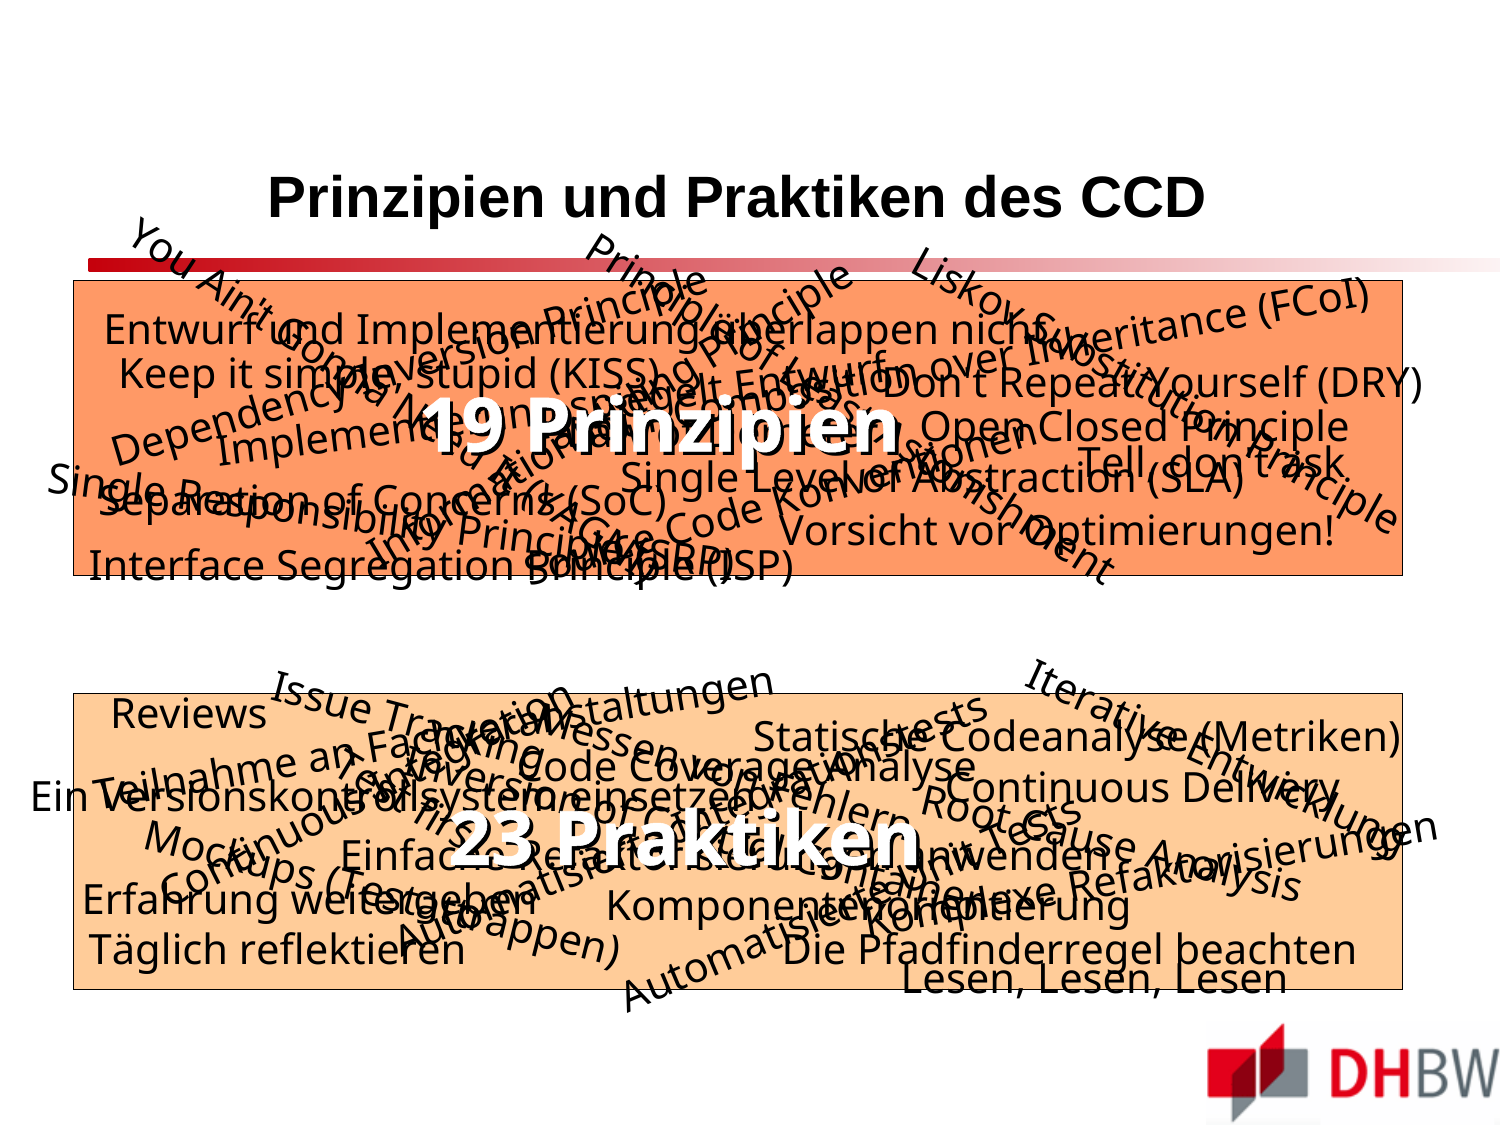

# Prinzipien und Praktiken des CCD
Entwurf und Implementierung überlappen nicht
Favour Composition over Inheritance (FCoI)
Dependency Inversion Principle
Keep it simple, stupid (KISS)
Don't Repeat Yourself (DRY)
Liskov Substitution Principle
19 Prinzipien
Implementierung spiegelt Entwurf
Information Hiding Principle
You Ain't Gonna Need It (YAGNI)
Principle of Least Astonishment
Open Closed Principle
Law of Demeter
Tell, don't ask
Single Level of Abstraction (SLA)
Source Code Konventionen
Separation of Concerns (SoC)
Single Responsibility Principle (SRP)
Vorsicht vor Optimierungen!
Interface Segregation Principle (ISP)
Reviews
Issue Tracking
Teilnahme an Fachveranstaltungen
Statische Codeanalyse (Metriken)
Iterative Entwicklung
Code Coverage Analyse
Messen von Fehlern
Continuous Delivery
Continuous Integration
Ein Versionskontrollsystem einsetzen
Test first
Automatisierte Integrationstests
23 Praktiken
Inversion of Control Container
Root Cause Analysis
Einfache Refaktorisierungen anwenden
Komplexe Refaktorisierungen
Automatisierte Unit Tests
Mockups (Testattrappen)
Erfahrung weitergeben
Komponentenorientierung
Täglich reflektieren
Die Pfadfinderregel beachten
Lesen, Lesen, Lesen